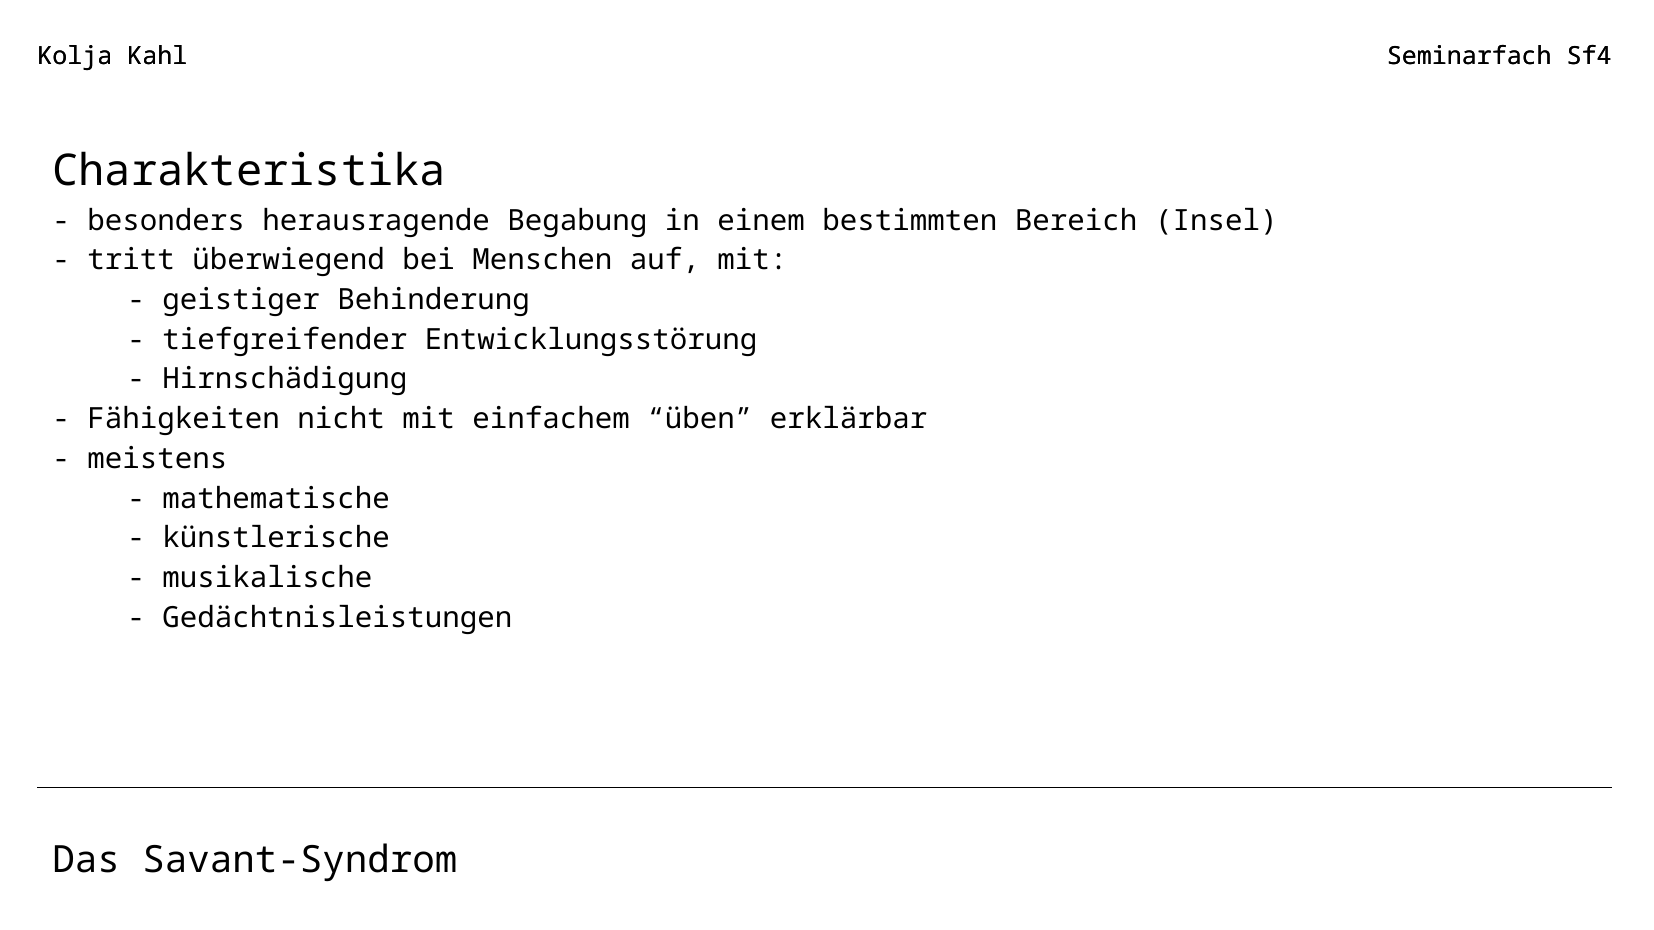

Kolja Kahl
Seminarfach Sf4
Kolja Kahl
Seminarfach Sf4
Charakteristika
- besonders herausragende Begabung in einem bestimmten Bereich (Insel)
- tritt überwiegend bei Menschen auf, mit:
	- geistiger Behinderung
	- tiefgreifender Entwicklungsstörung
	- Hirnschädigung
- Fähigkeiten nicht mit einfachem “üben” erklärbar
- meistens
	- mathematische
	- künstlerische
	- musikalische
	- Gedächtnisleistungen
Das Savant-Syndrom